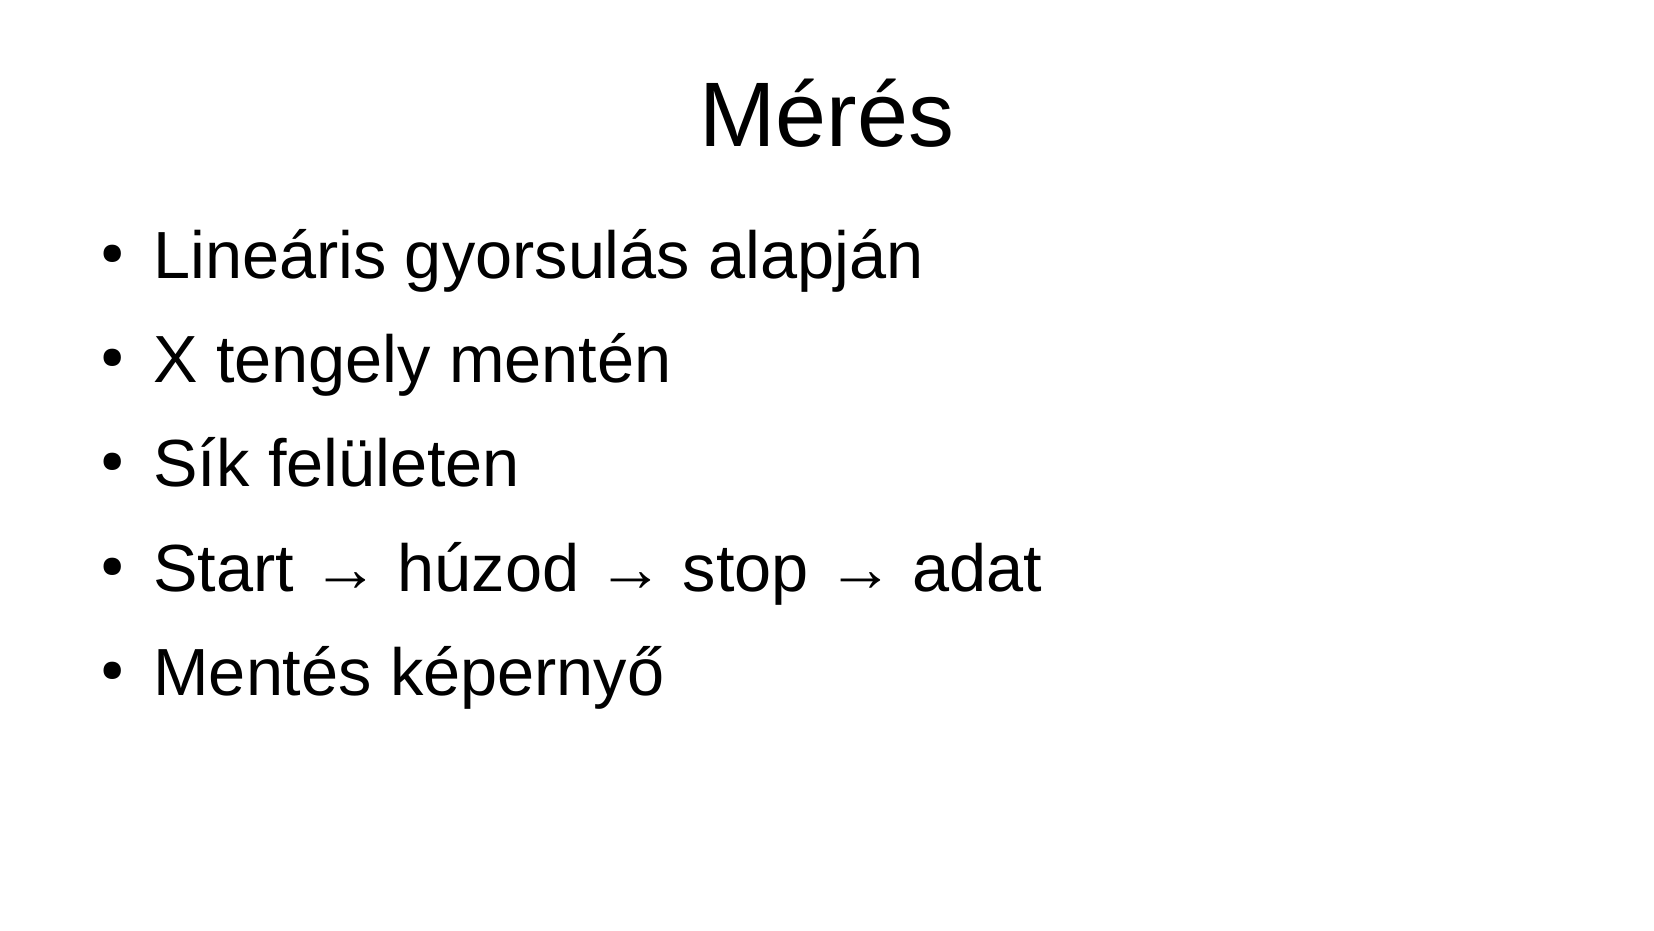

# Mérés
Lineáris gyorsulás alapján
X tengely mentén
Sík felületen
Start → húzod → stop → adat
Mentés képernyő